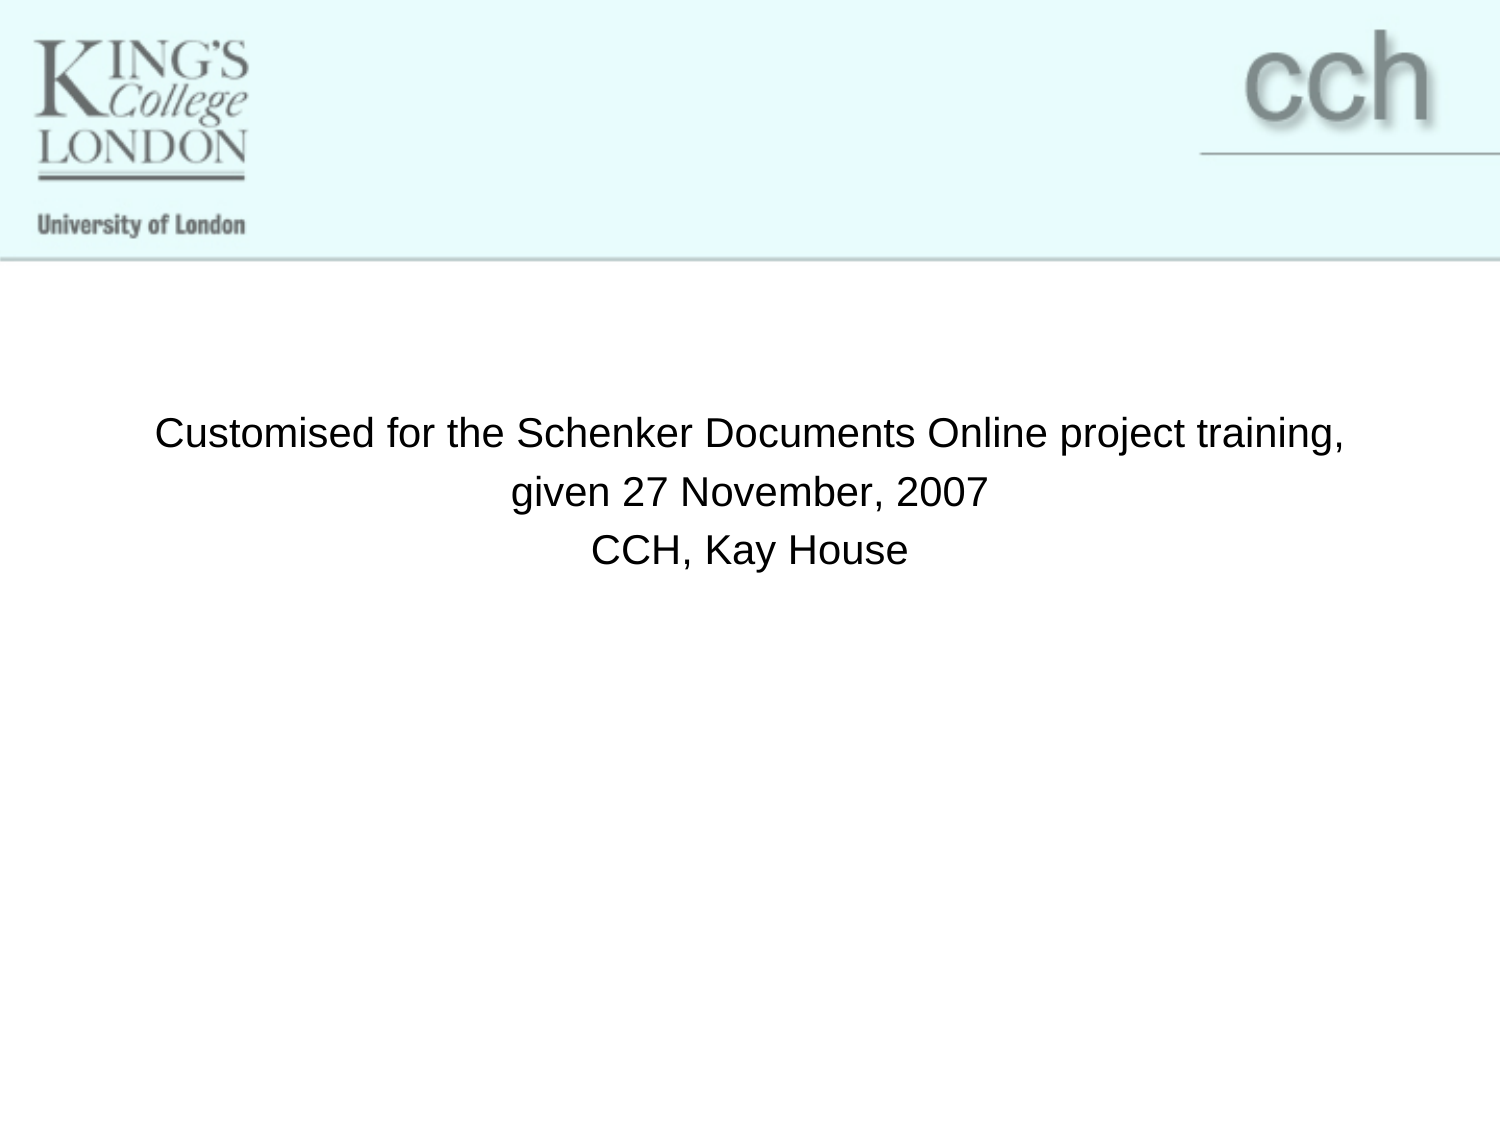

# Customised for the Schenker Documents Online project training,
given 27 November, 2007
CCH, Kay House